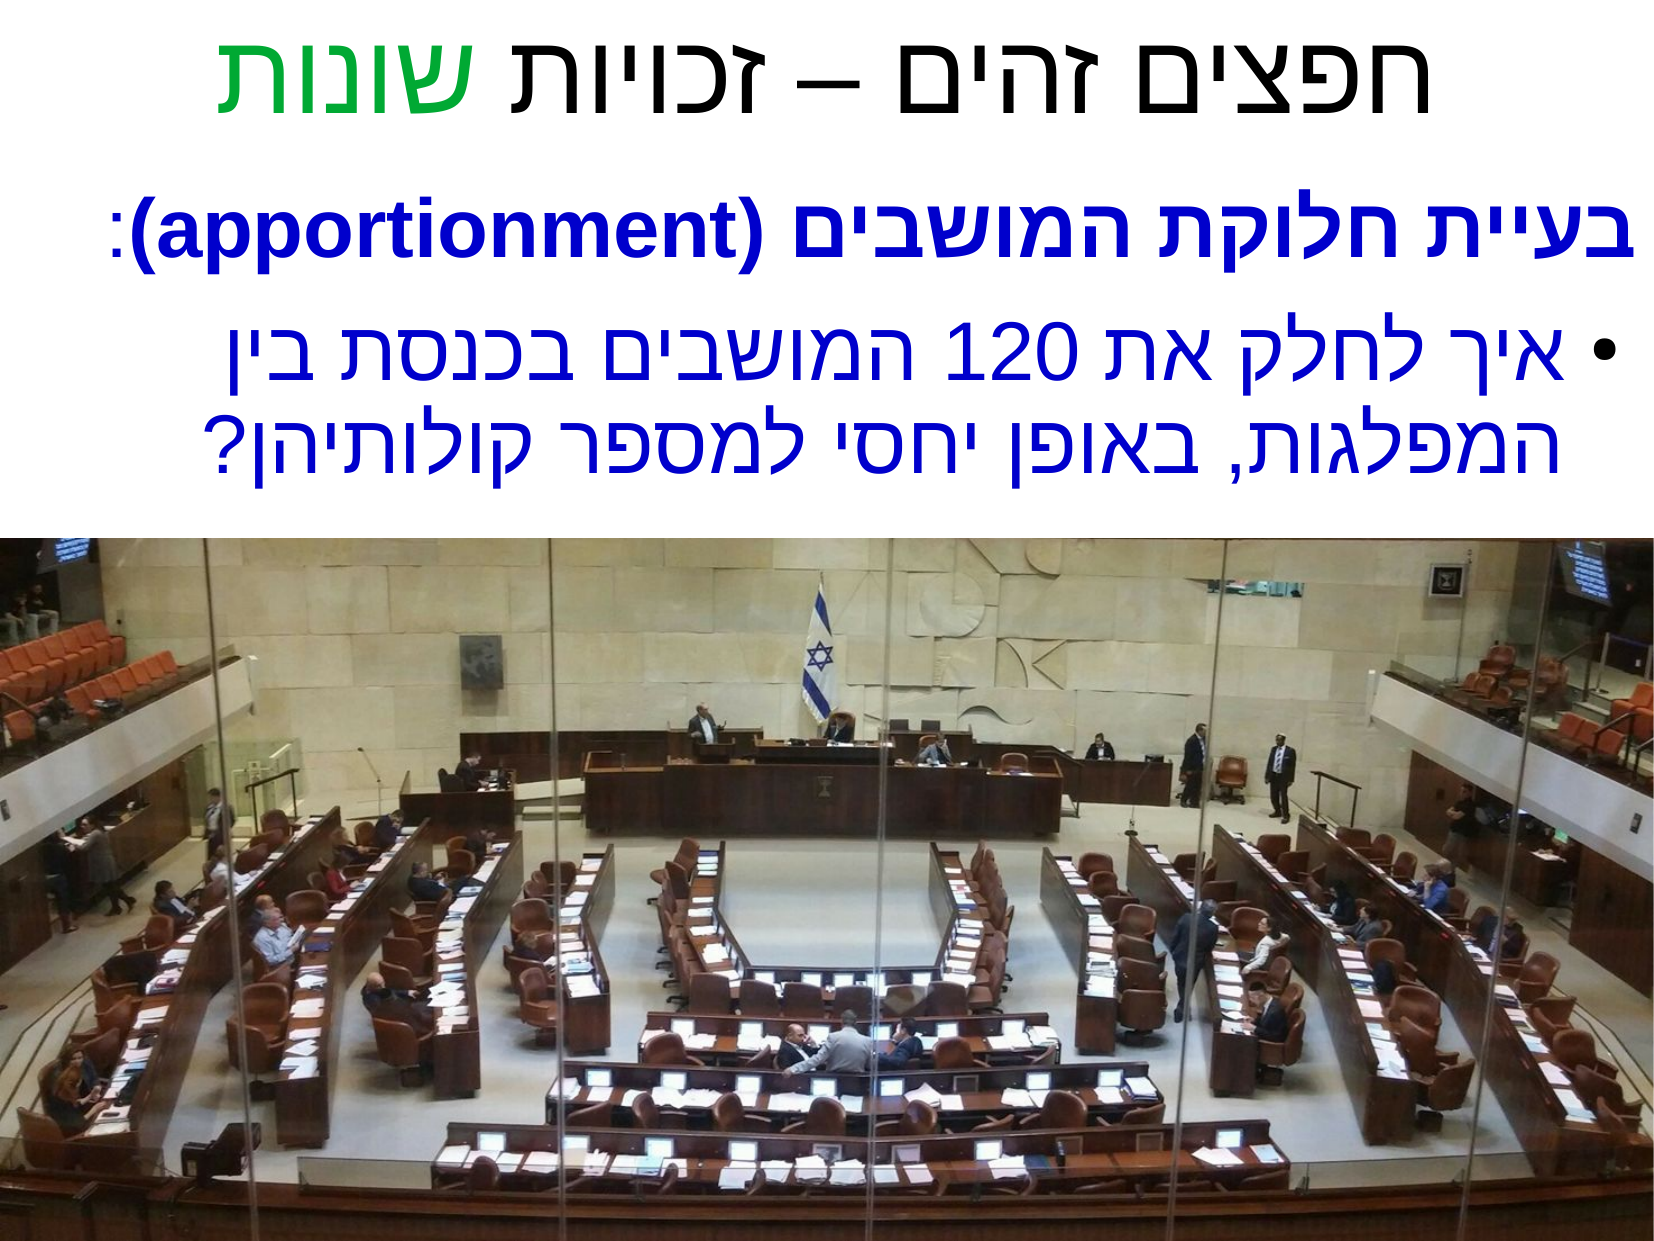

# חפצים זהים – זכויות שונות
בעיית חלוקת המושבים (apportionment):
איך לחלק את 120 המושבים בכנסת בין המפלגות, באופן יחסי למספר קולותיהן?